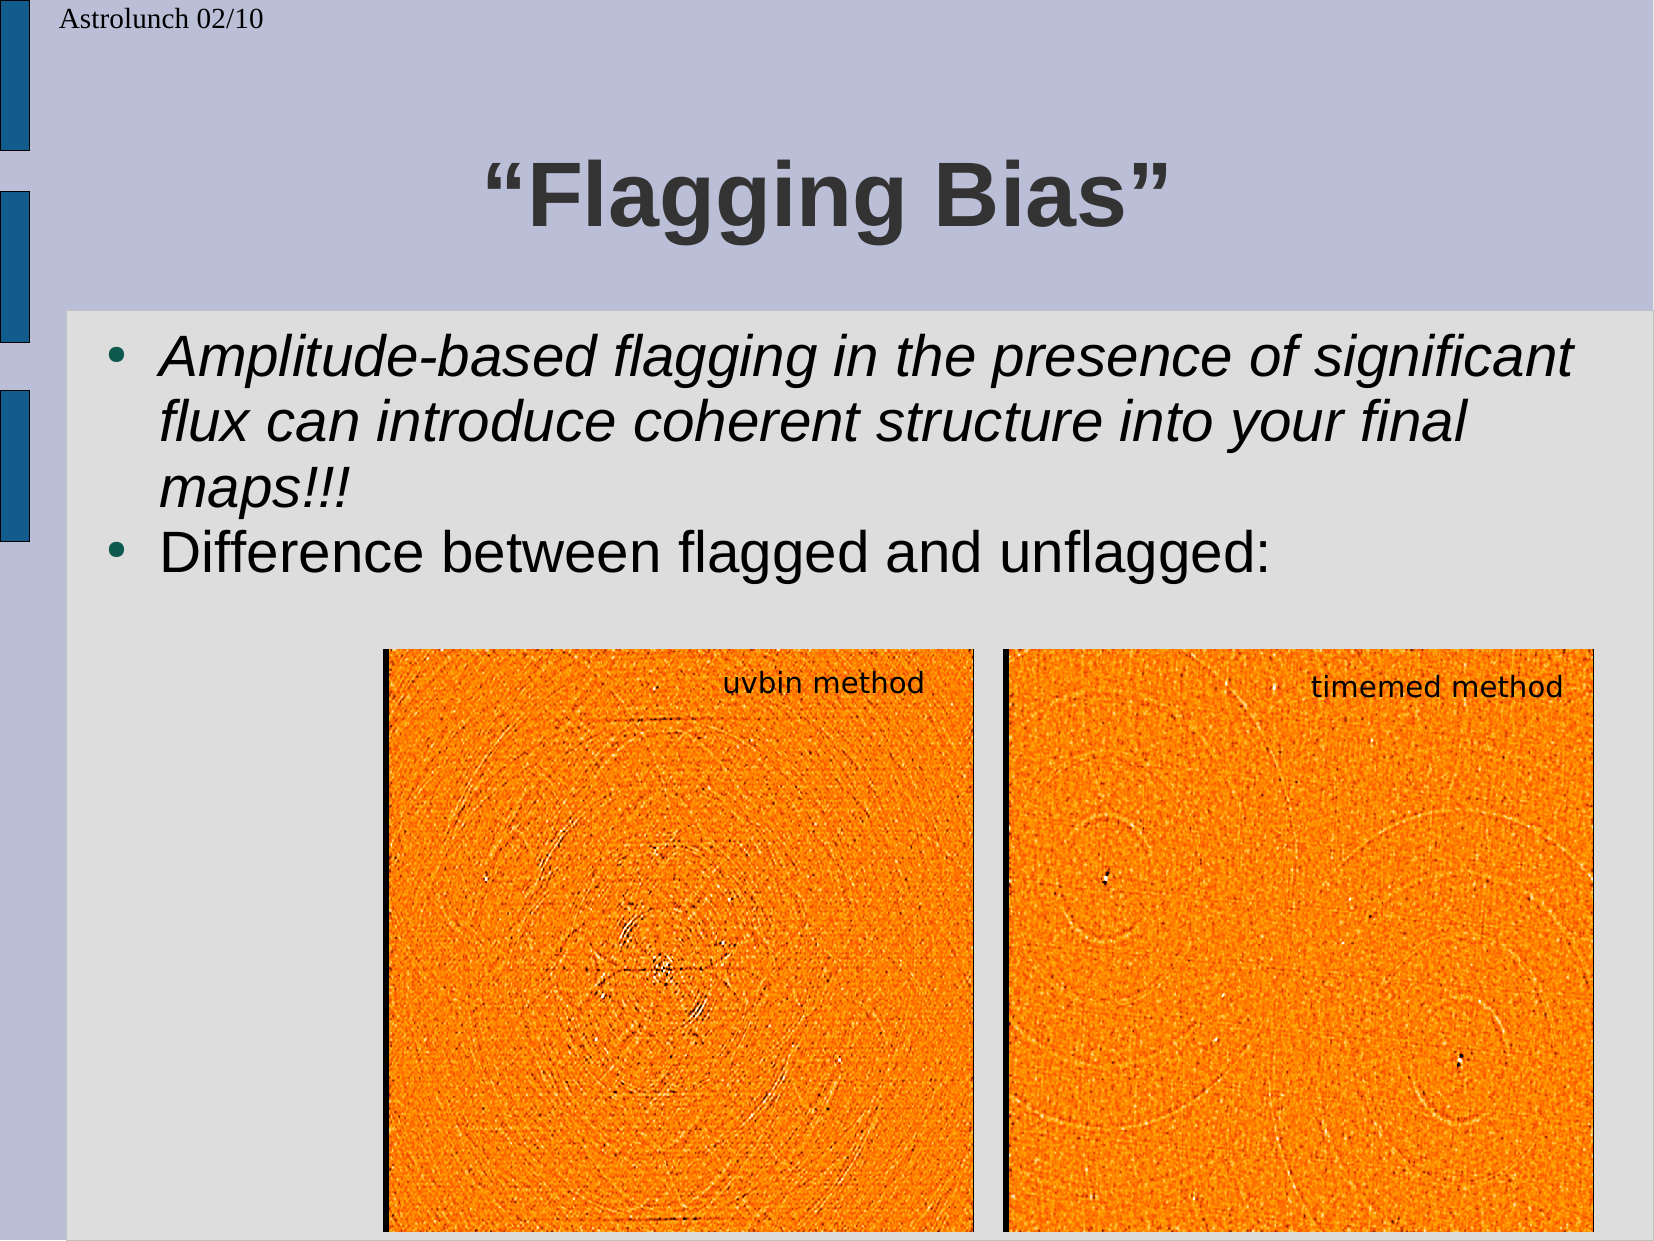

Astrolunch 02/10
# “Flagging Bias”
Amplitude-based flagging in the presence of significant flux can introduce coherent structure into your final maps!!!
Difference between flagged and unflagged:
uvbin method
timemed method